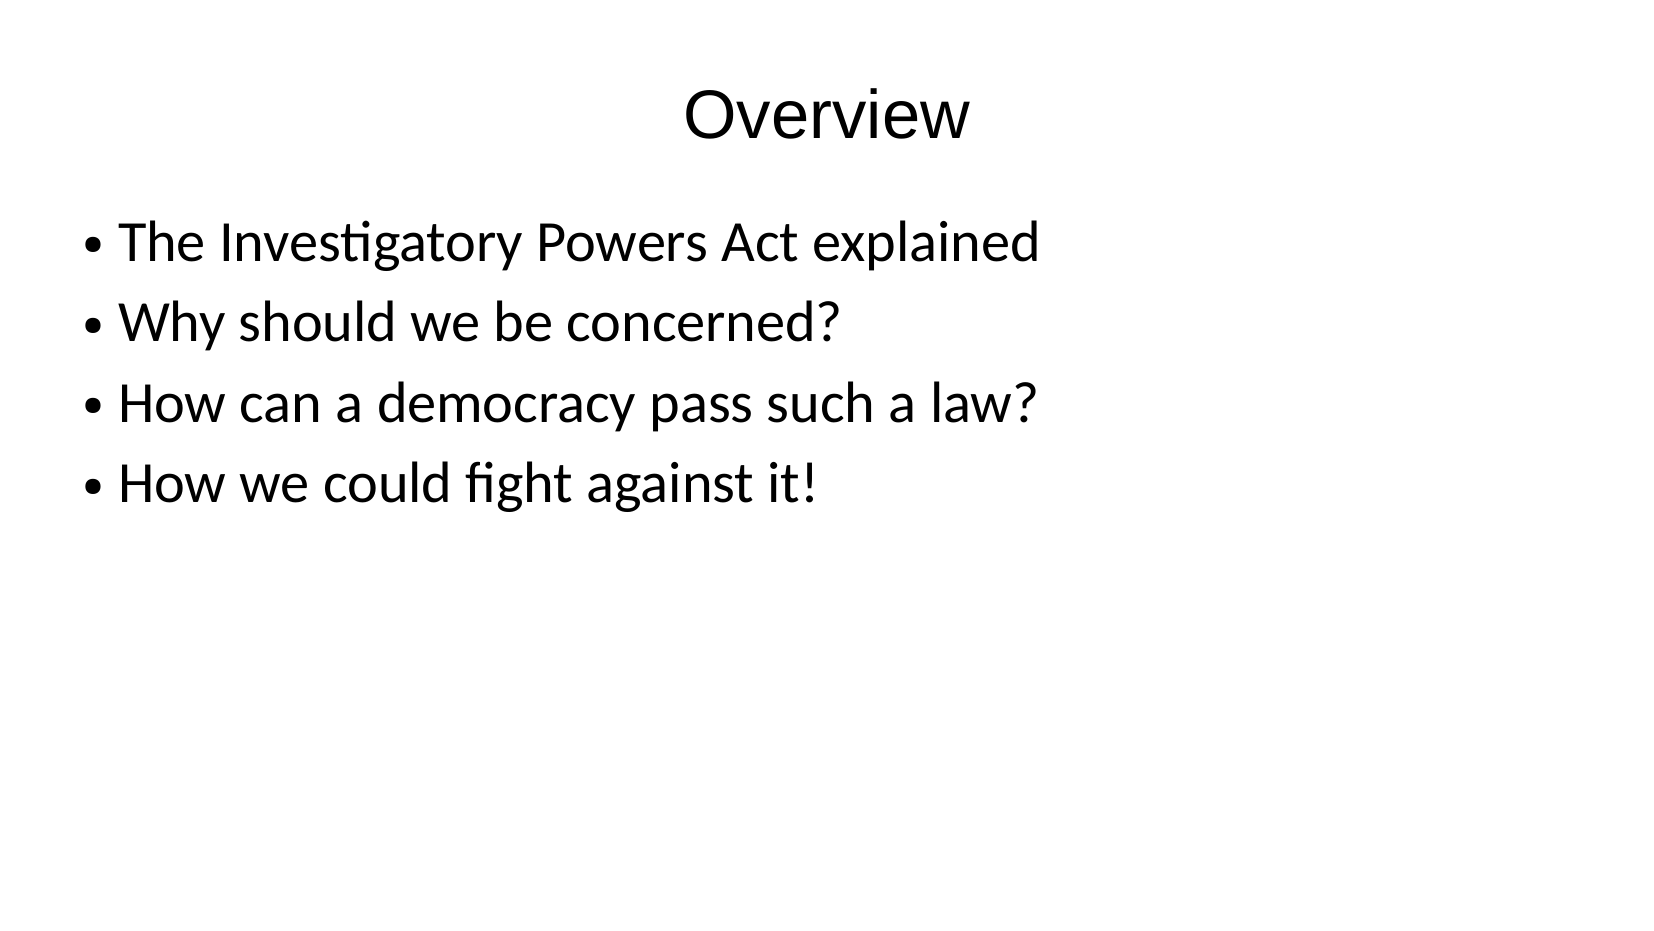

Overview
# The Investigatory Powers Act explained
Why should we be concerned?
How can a democracy pass such a law?
How we could fight against it!